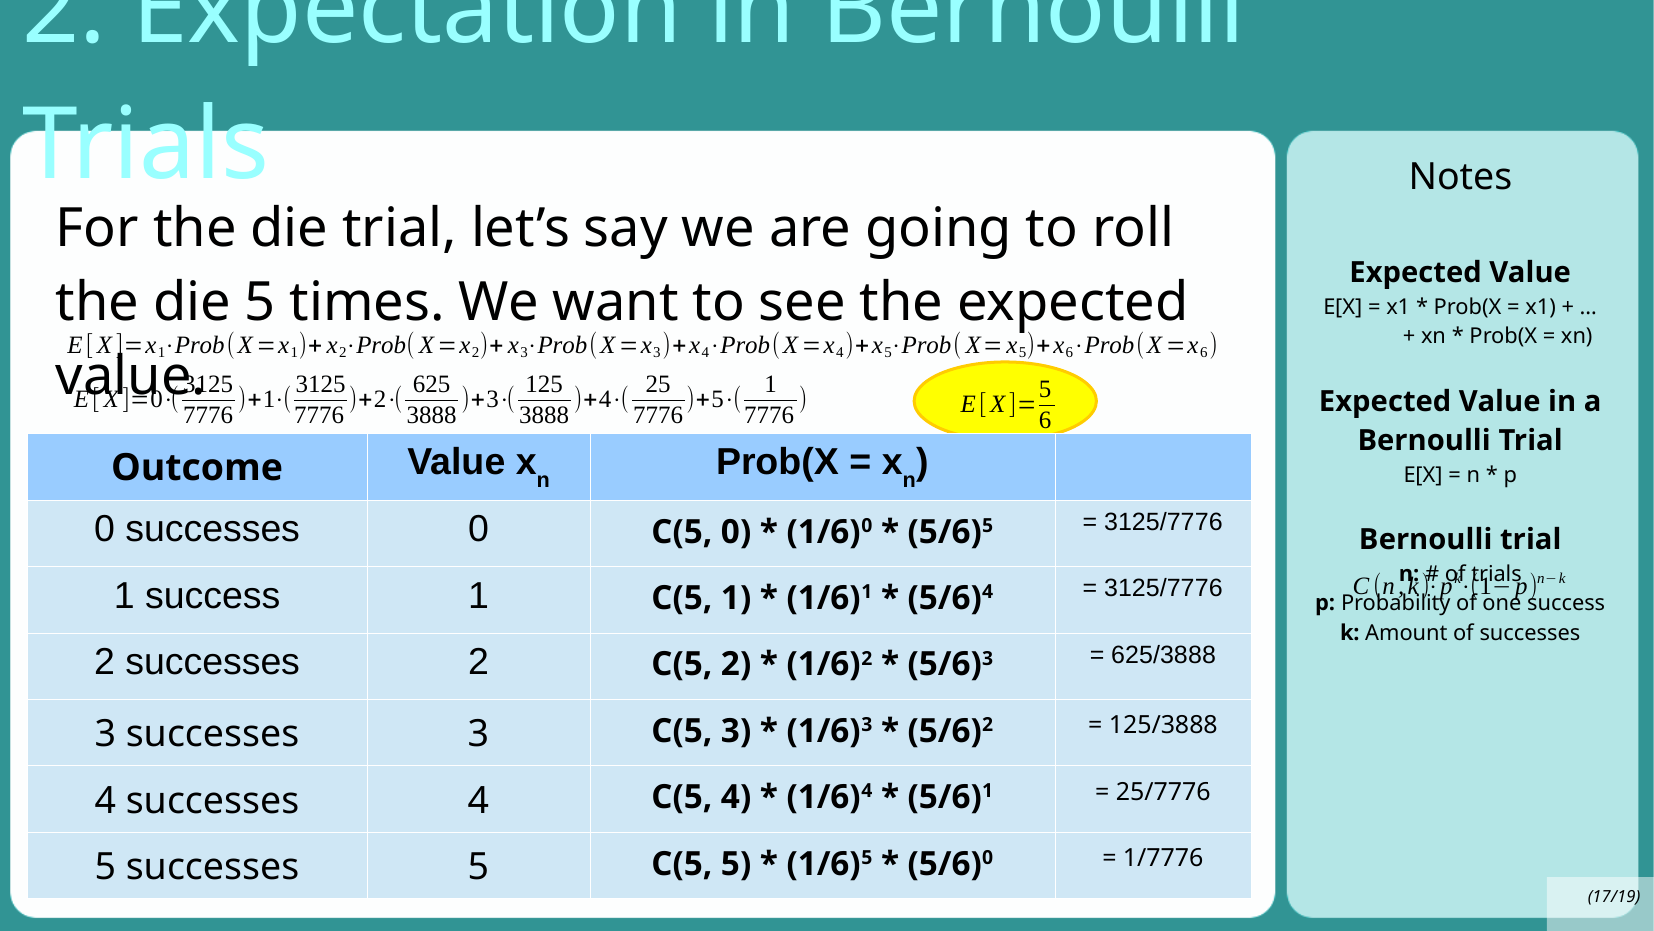

# 2. Expectation in Bernoulli Trials
Notes
Expected Value
E[X] = x1 * Prob(X = x1) + …
	+ xn * Prob(X = xn)
Expected Value in a
Bernoulli Trial
E[X] = n * p
Bernoulli trial
n: # of trials
p: Probability of one success
k: Amount of successes
For the die trial, let’s say we are going to roll the die 5 times. We want to see the expected value.
| Outcome | Value xn | Prob(X = xn) | |
| --- | --- | --- | --- |
| 0 successes | 0 | C(5, 0) \* (1/6)0 \* (5/6)5 | = 3125/7776 |
| 1 success | 1 | C(5, 1) \* (1/6)1 \* (5/6)4 | = 3125/7776 |
| 2 successes | 2 | C(5, 2) \* (1/6)2 \* (5/6)3 | = 625/3888 |
| 3 successes | 3 | C(5, 3) \* (1/6)3 \* (5/6)2 | = 125/3888 |
| 4 successes | 4 | C(5, 4) \* (1/6)4 \* (5/6)1 | = 25/7776 |
| 5 successes | 5 | C(5, 5) \* (1/6)5 \* (5/6)0 | = 1/7776 |